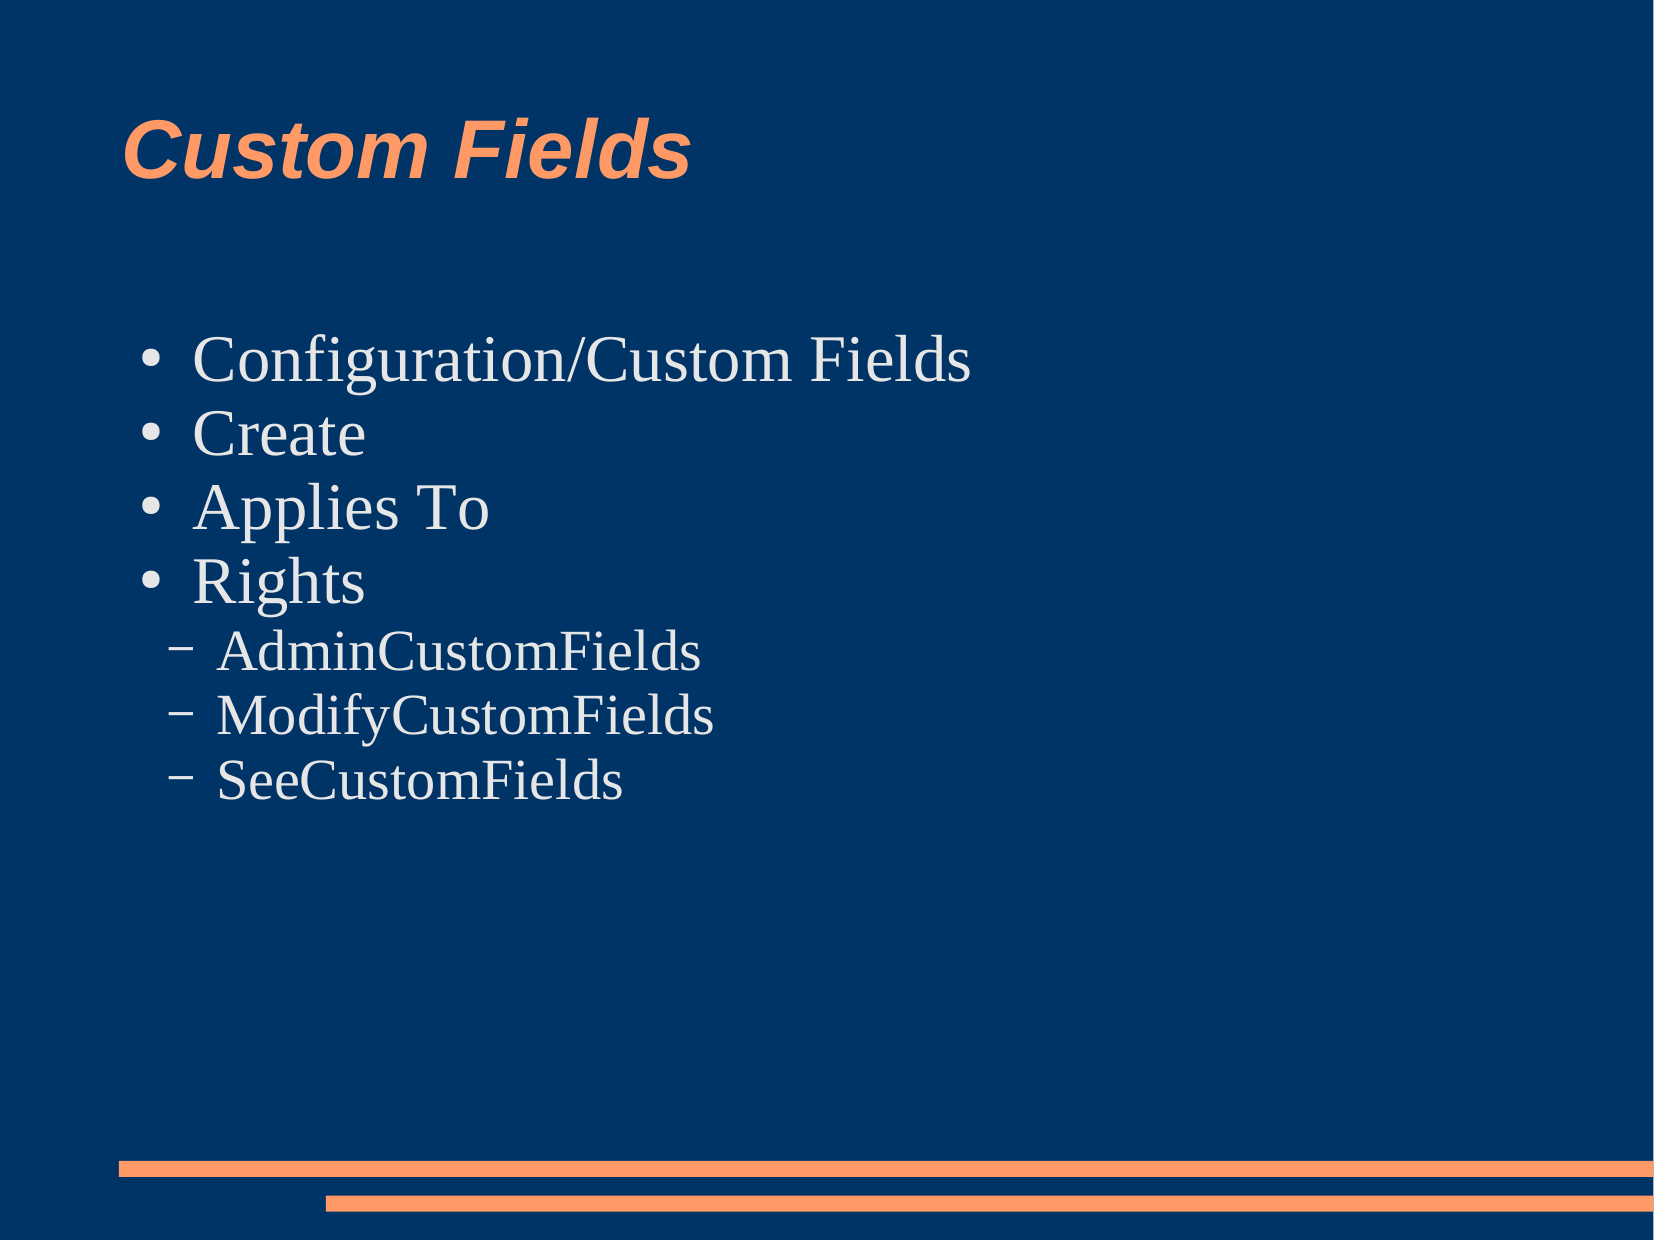

# Custom Fields
Configuration/Custom Fields
Create
Applies To
Rights
AdminCustomFields
ModifyCustomFields
SeeCustomFields